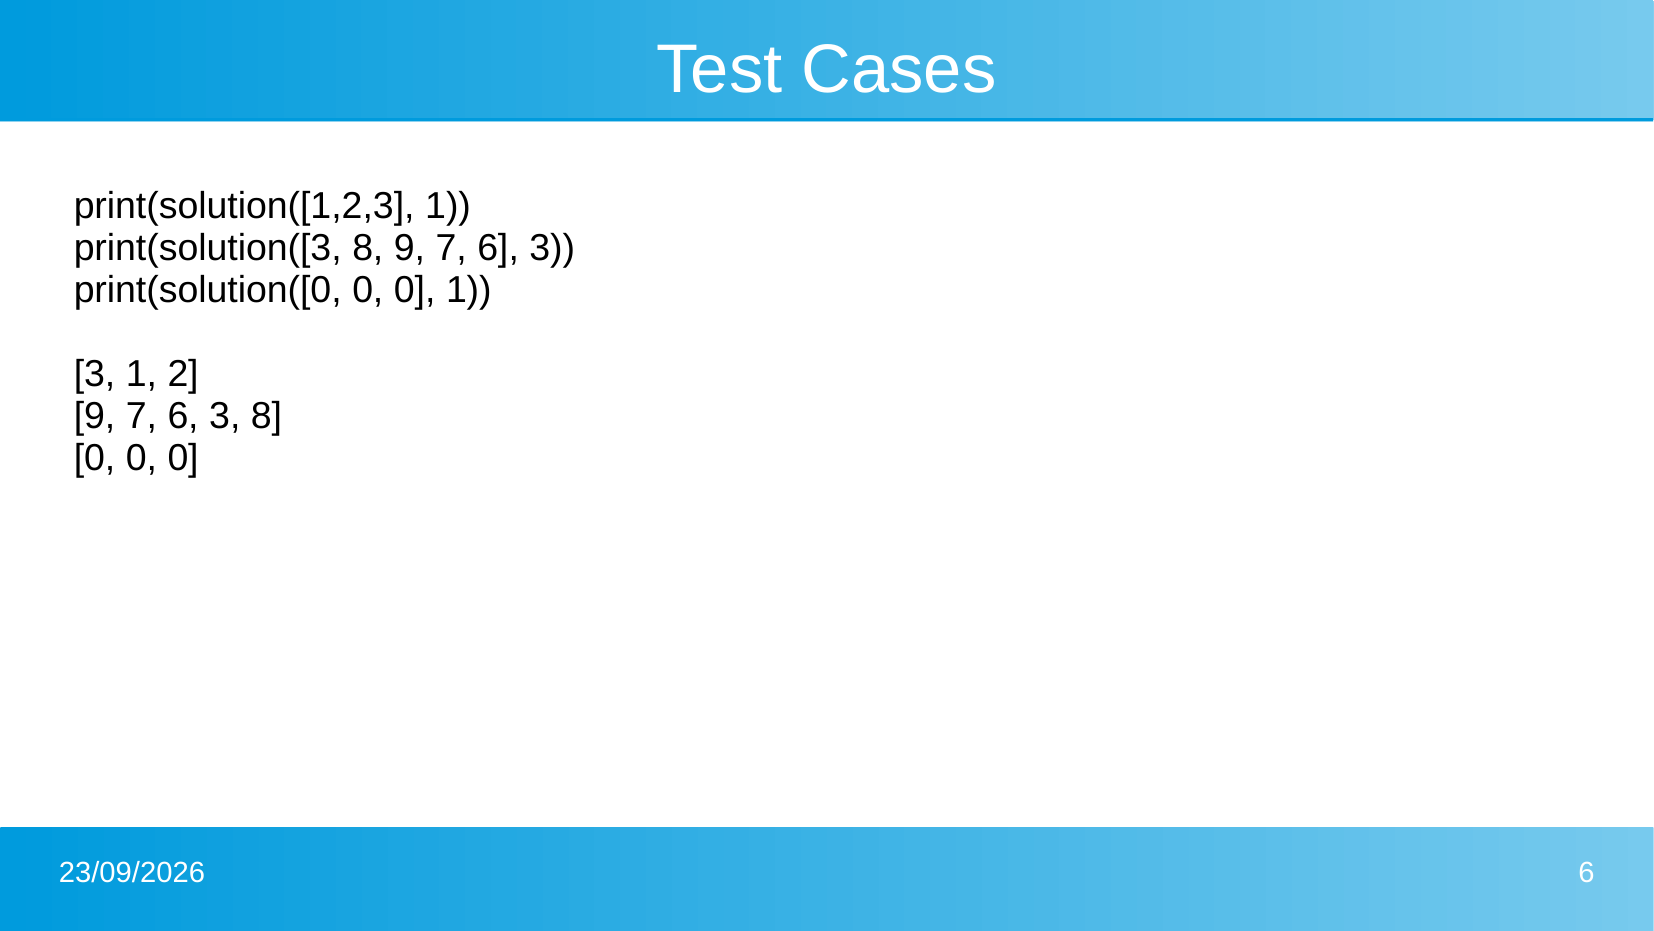

# Test Cases
print(solution([1,2,3], 1))
print(solution([3, 8, 9, 7, 6], 3))
print(solution([0, 0, 0], 1))
[3, 1, 2]
[9, 7, 6, 3, 8]
[0, 0, 0]
6